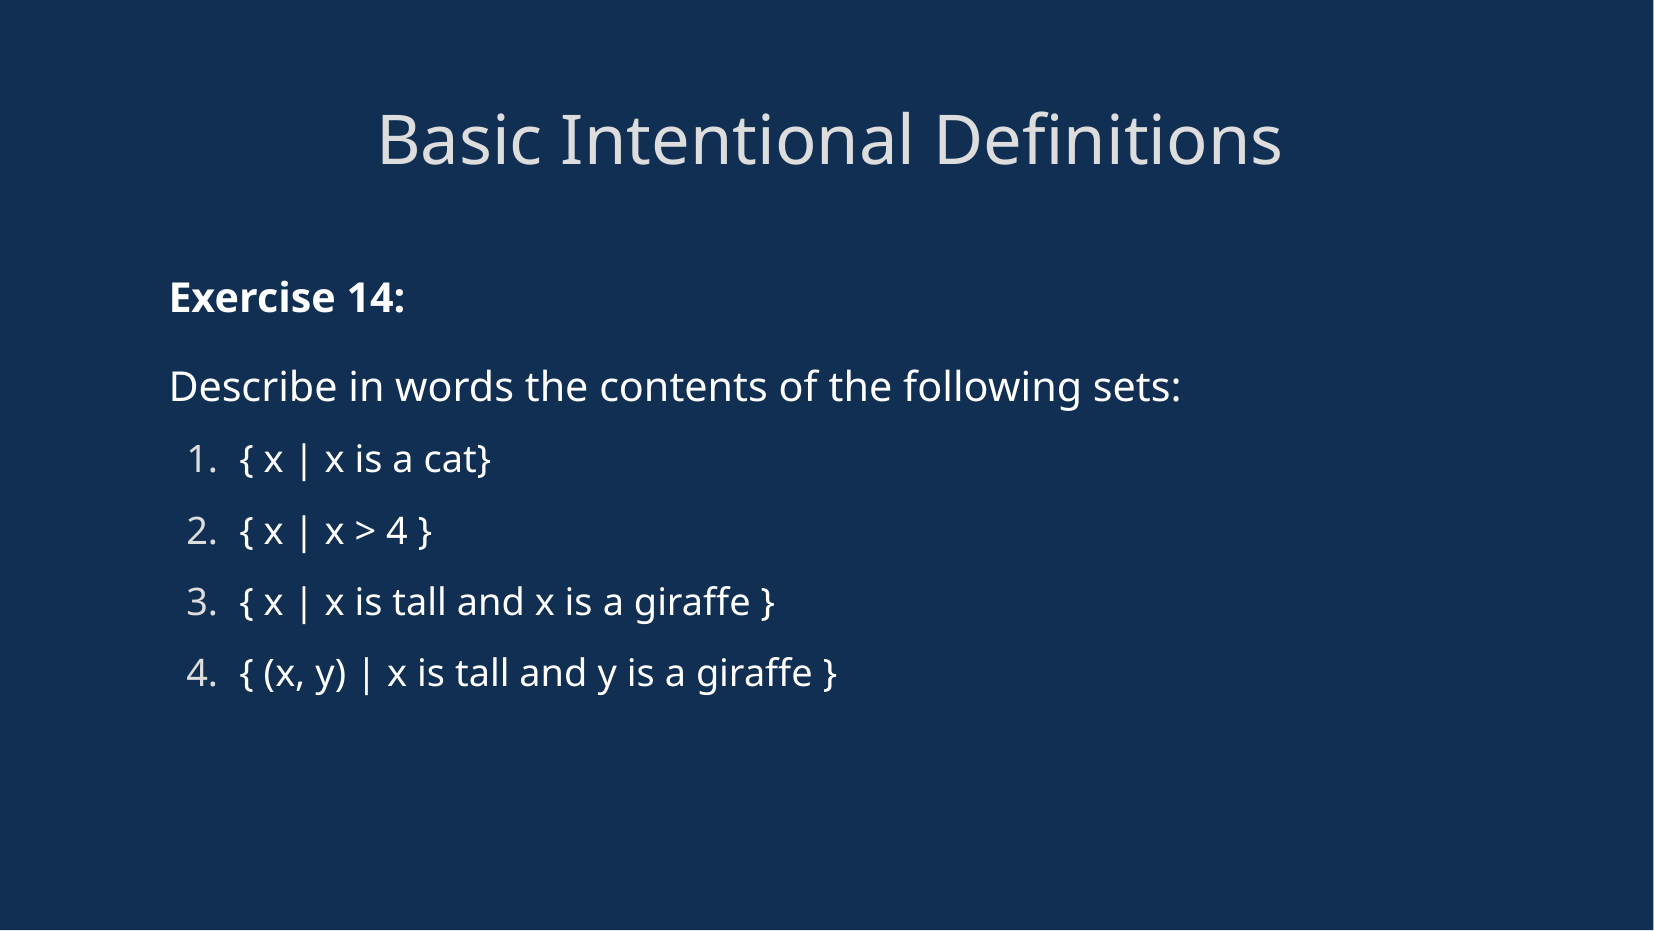

# Basic Intentional Definitions
Exercise 14:
Describe in words the contents of the following sets:
{ x | x is a cat}
{ x | x > 4 }
{ x | x is tall and x is a giraffe }
{ (x, y) | x is tall and y is a giraffe }